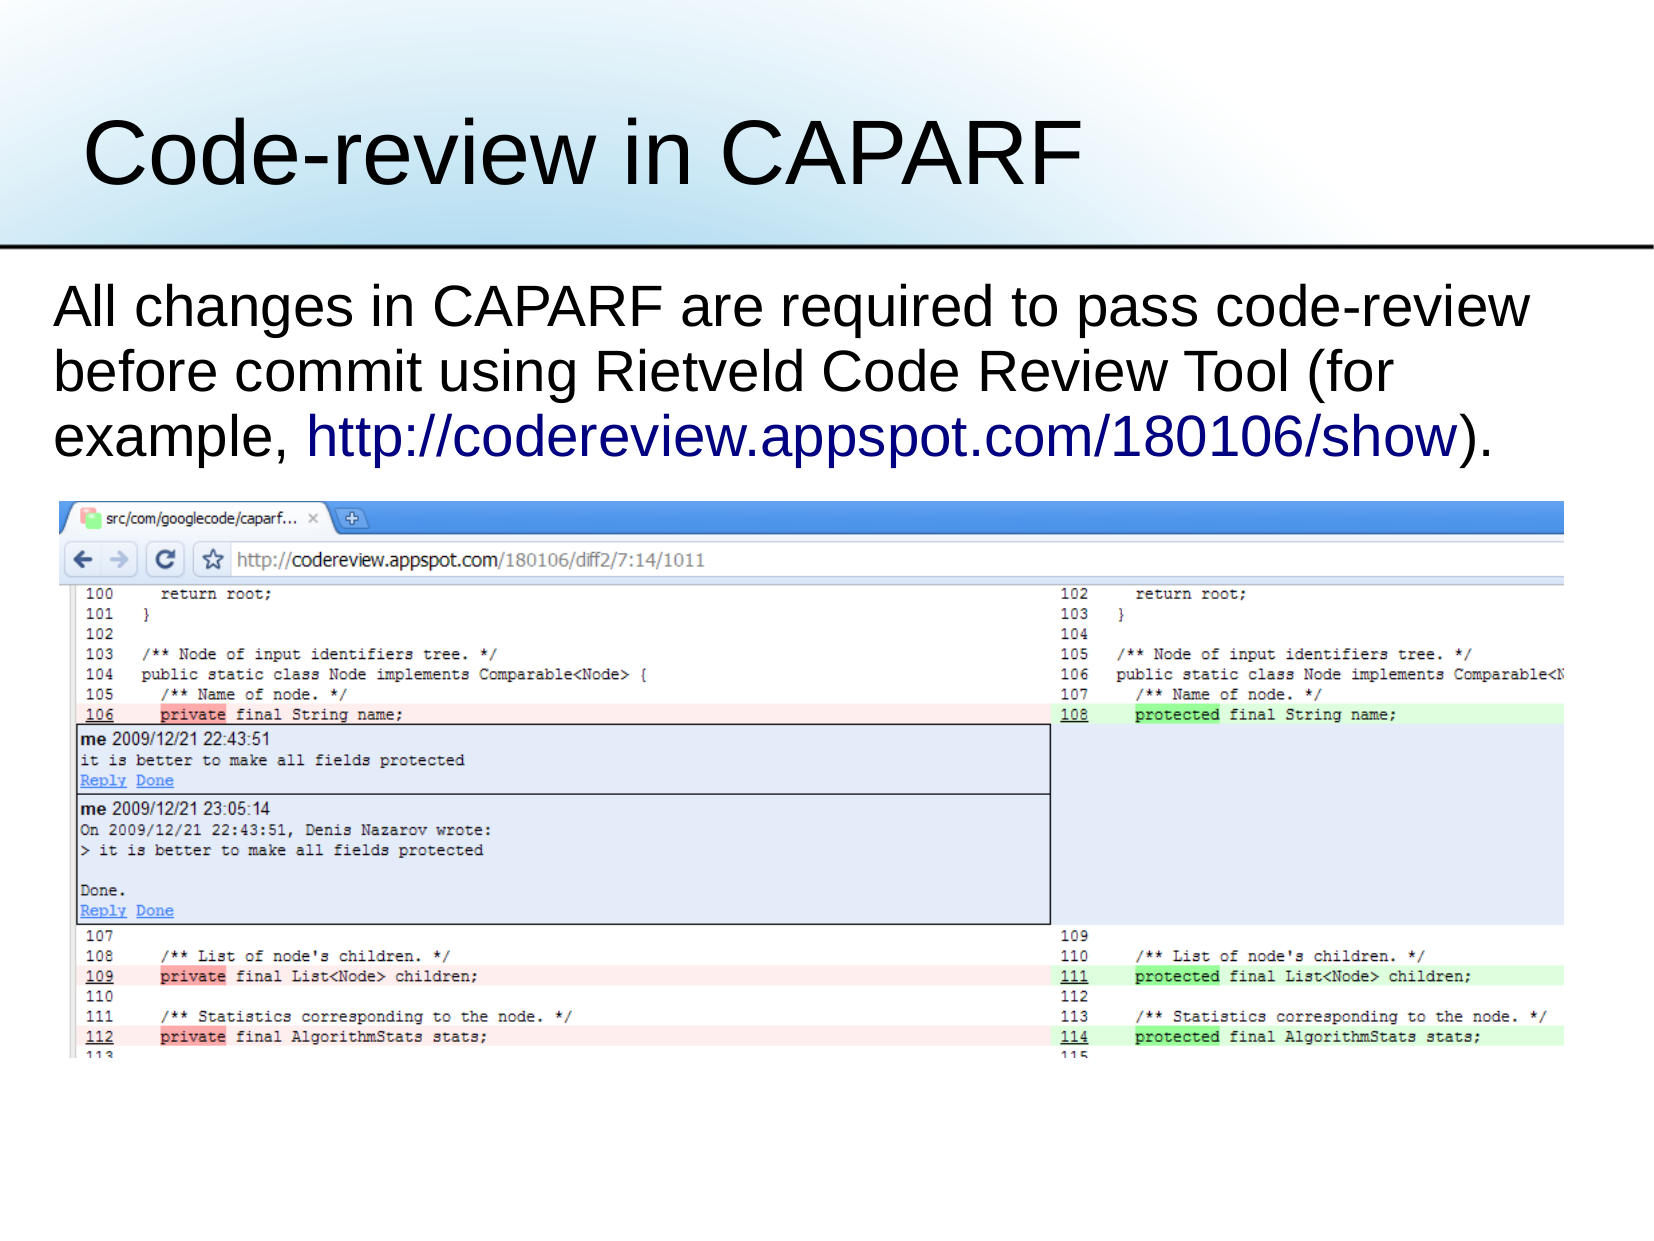

# Code-review in CAPARF
All changes in CAPARF are required to pass code-review before commit using Rietveld Code Review Tool (for example, http://codereview.appspot.com/180106/show).